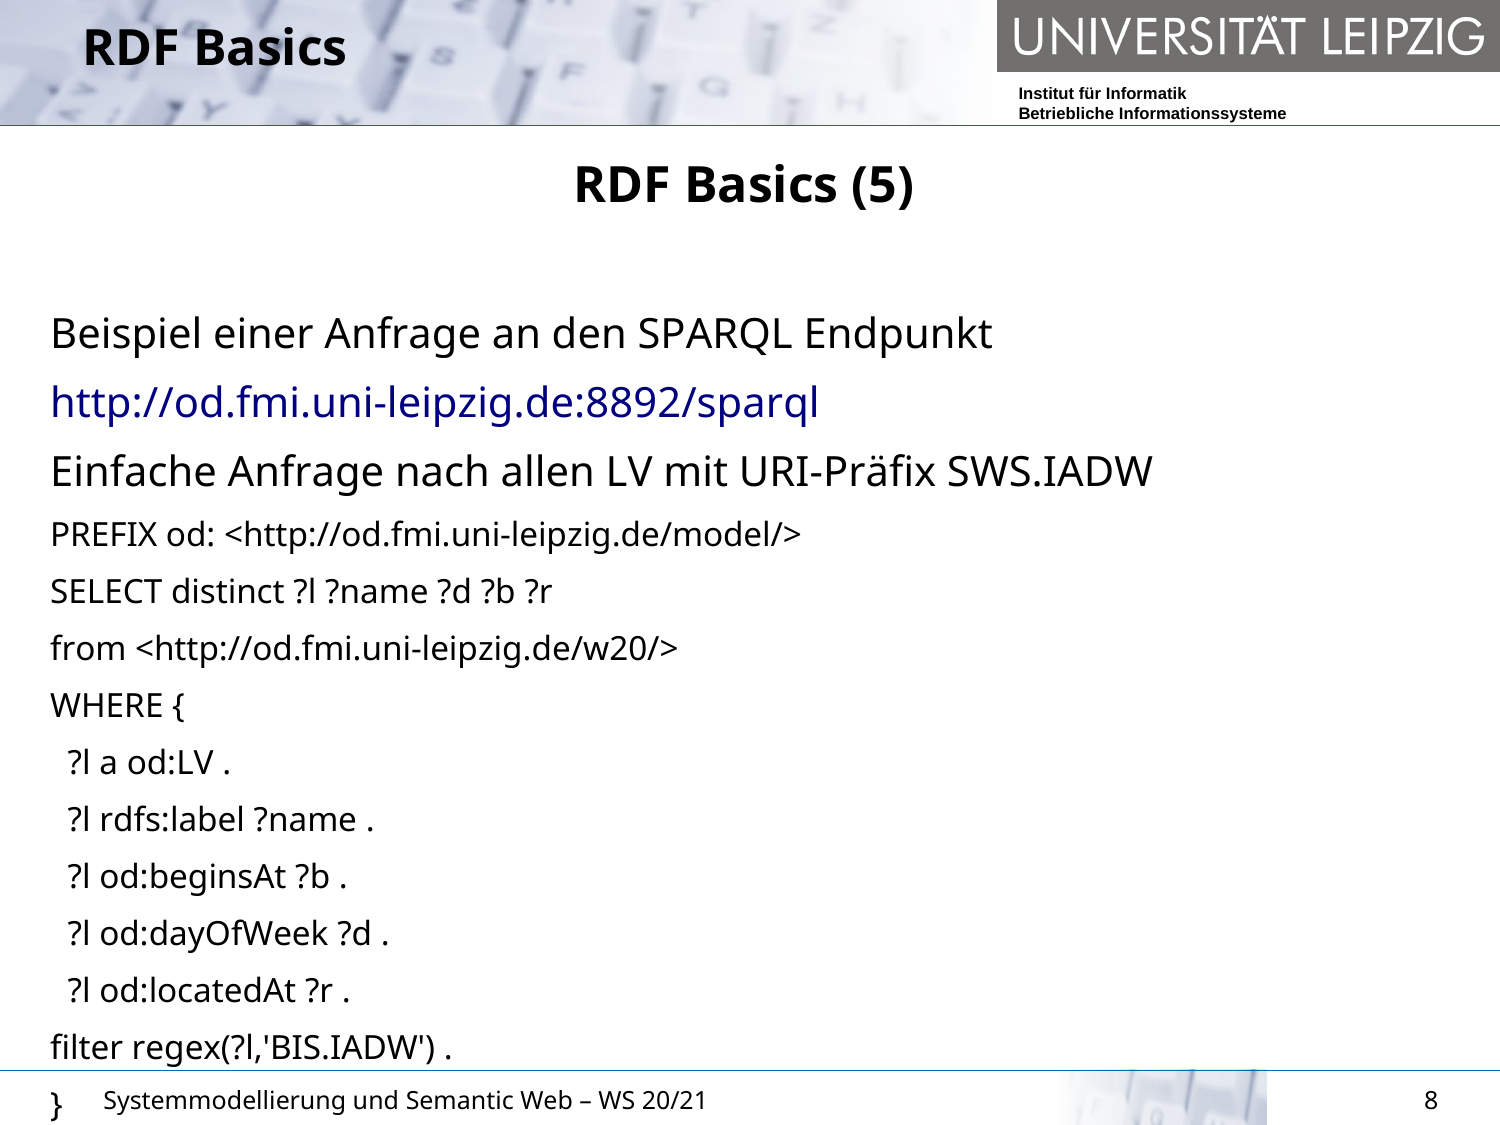

RDF Basics
# RDF Basics (5)
Beispiel einer Anfrage an den SPARQL Endpunkt
http://od.fmi.uni-leipzig.de:8892/sparql
Einfache Anfrage nach allen LV mit URI-Präfix SWS.IADW
PREFIX od: <http://od.fmi.uni-leipzig.de/model/>
SELECT distinct ?l ?name ?d ?b ?r
from <http://od.fmi.uni-leipzig.de/w20/>
WHERE {
 ?l a od:LV .
 ?l rdfs:label ?name .
 ?l od:beginsAt ?b .
 ?l od:dayOfWeek ?d .
 ?l od:locatedAt ?r .
filter regex(?l,'BIS.IADW') .
}
Systemmodellierung und Semantic Web – WS 20/21
8